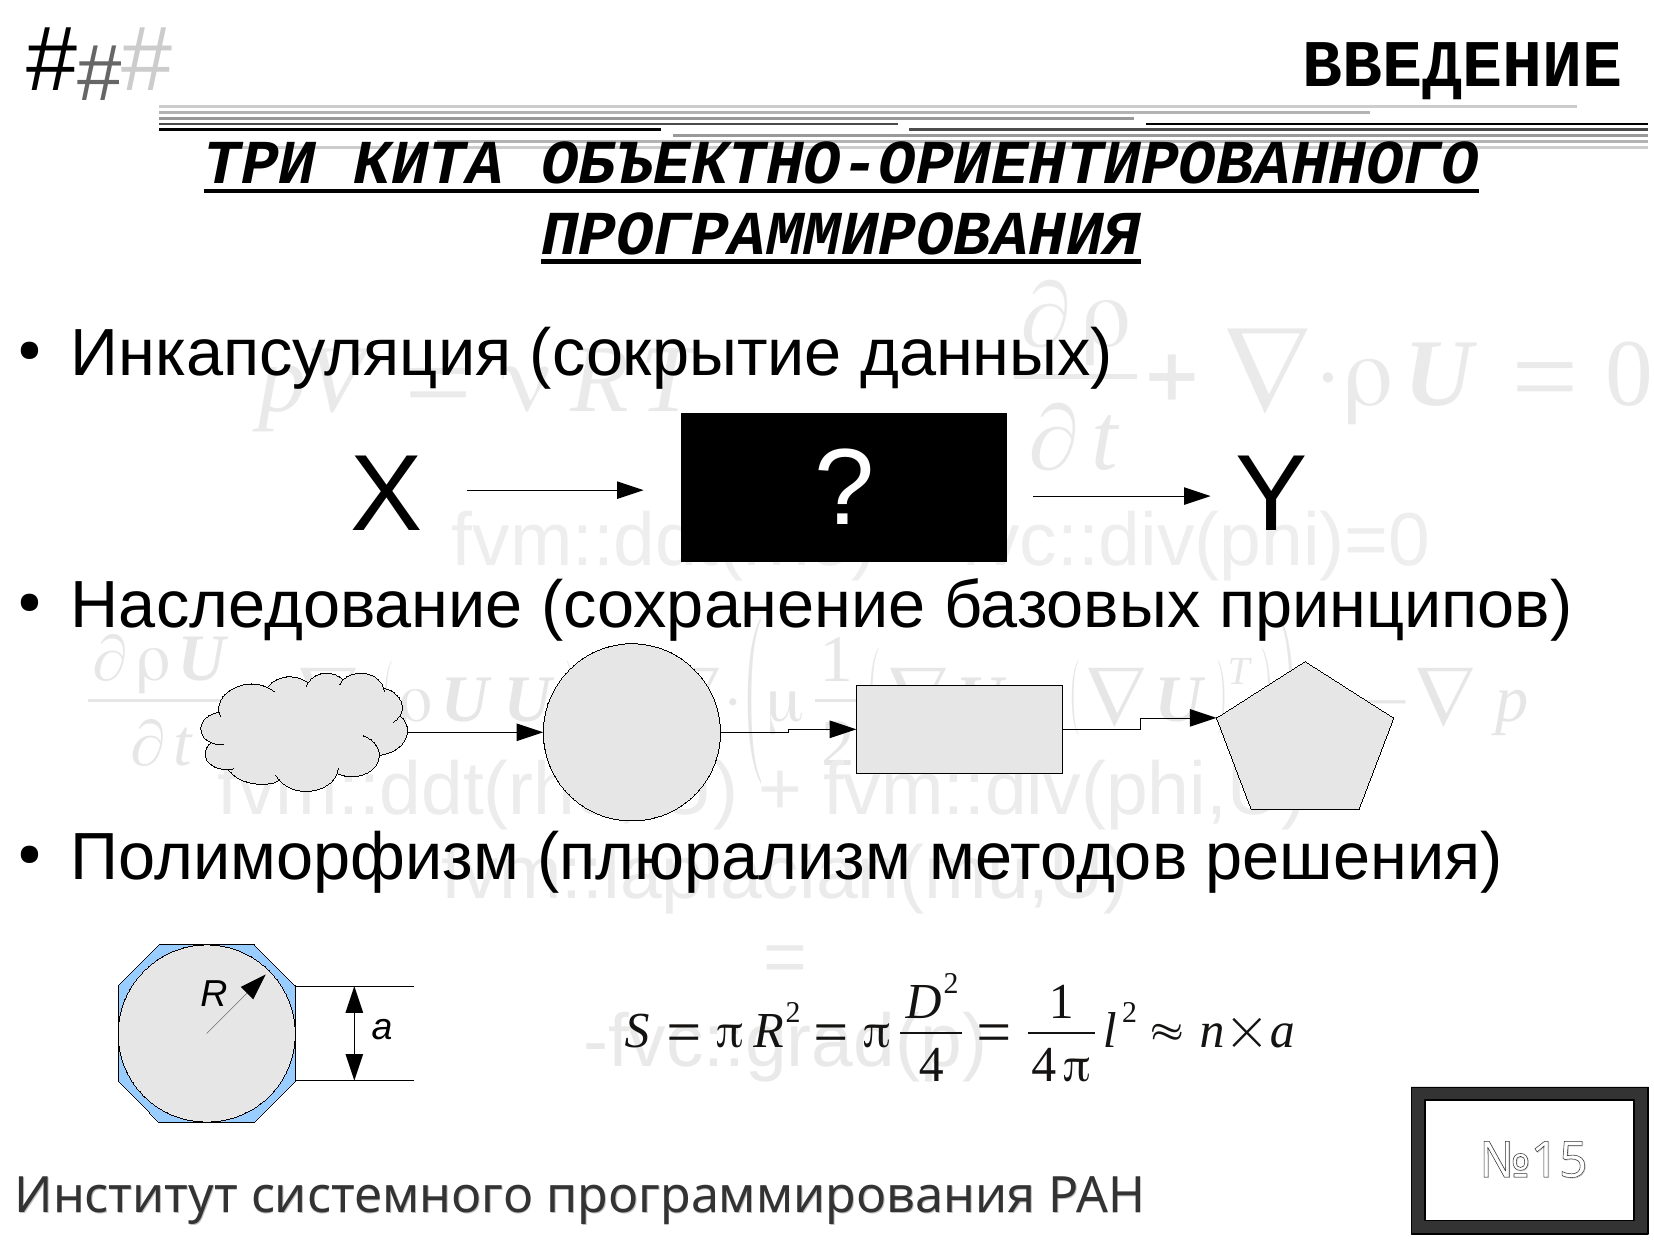

# ТРИ КИТА ОБЪЕКТНО-ОРИЕНТИРОВАННОГО ПРОГРАММИРОВАНИЯ
Инкапсуляция (сокрытие данных)
Наследование (сохранение базовых принципов)
Полиморфизм (плюрализм методов решения)
?
X
Y
R
a